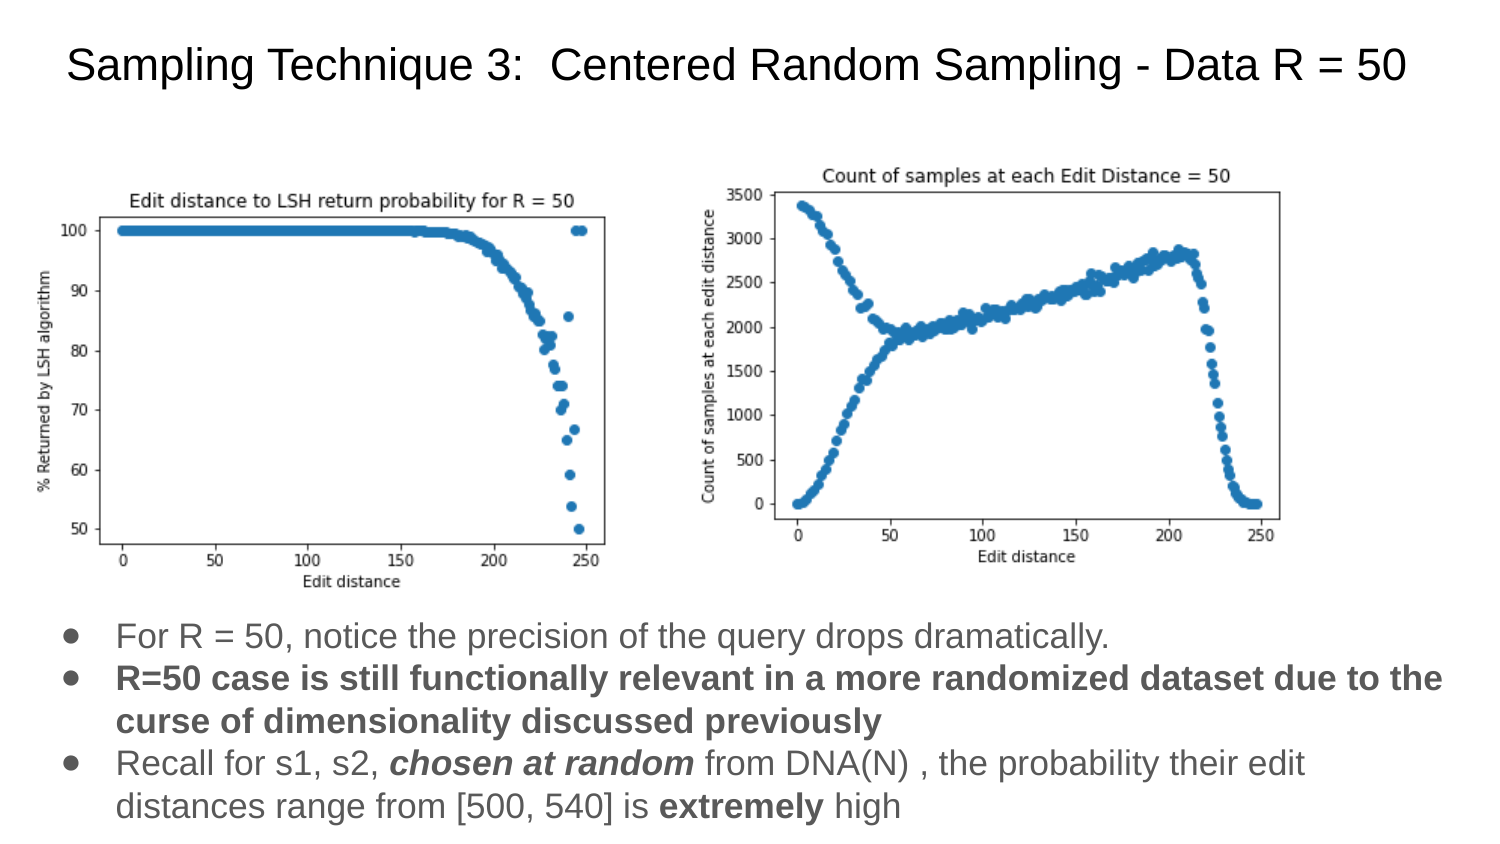

# Sampling Technique 3: Centered Random Sampling - Data R = 50
For R = 50, notice the precision of the query drops dramatically.
R=50 case is still functionally relevant in a more randomized dataset due to the curse of dimensionality discussed previously
Recall for s1, s2, chosen at random from DNA(N) , the probability their edit distances range from [500, 540] is extremely high